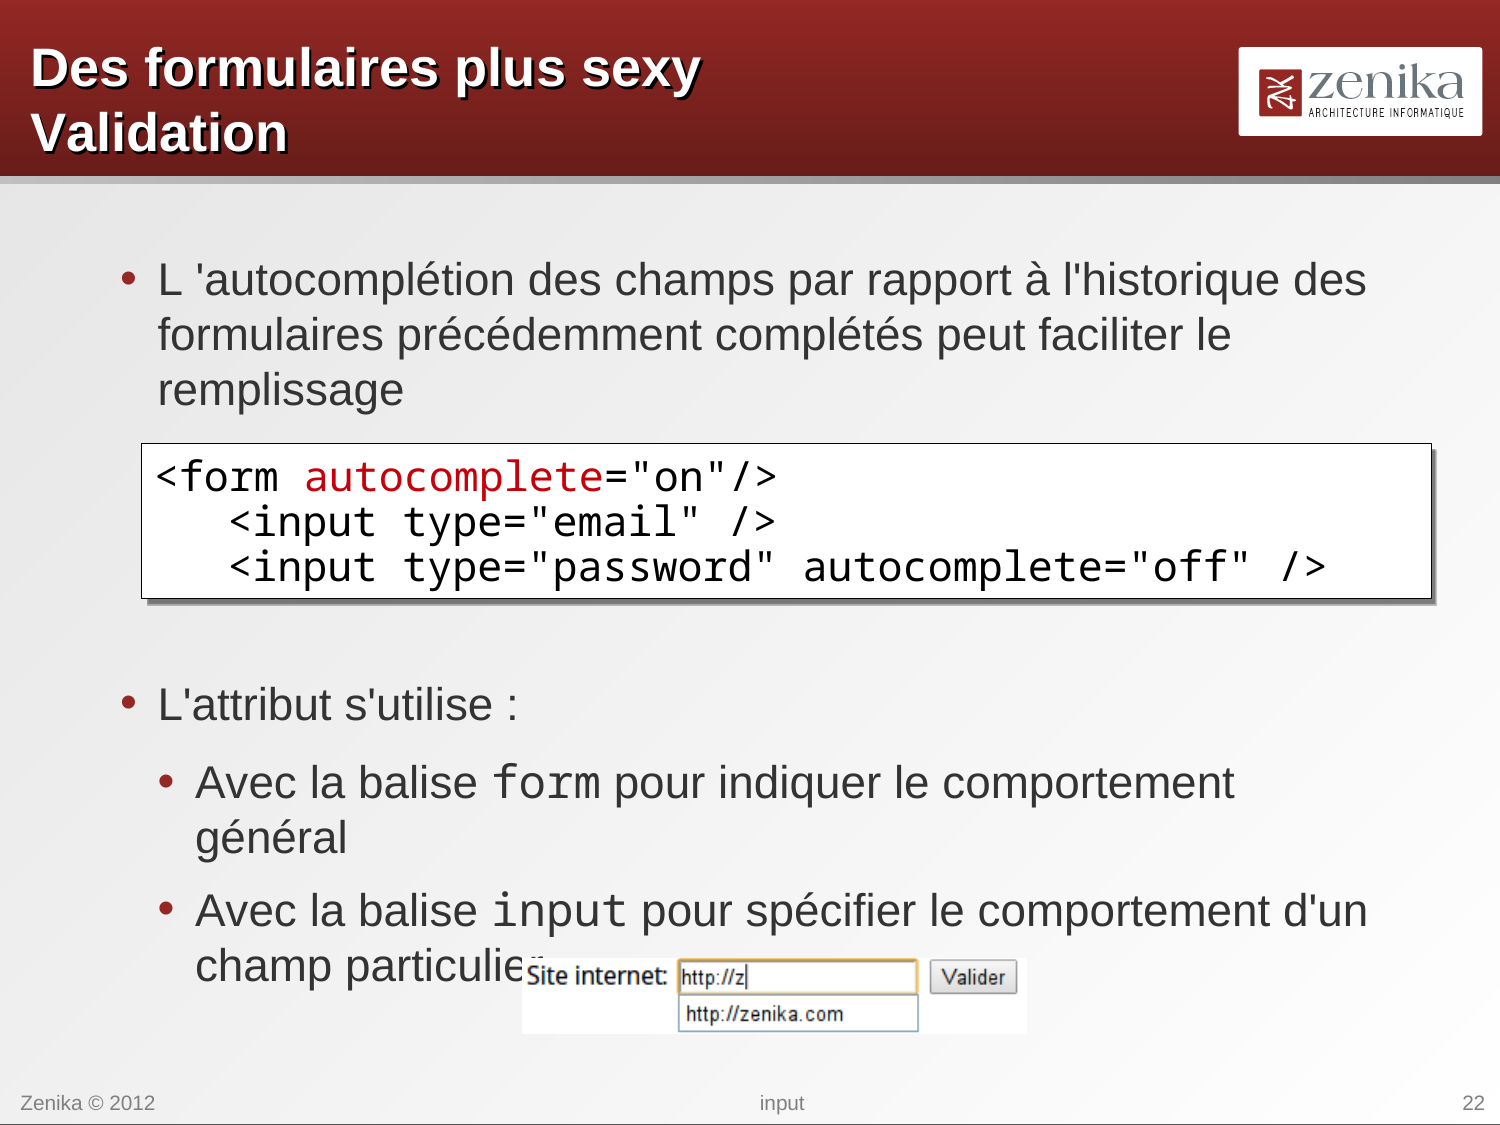

# Des formulaires plus sexy Validation
L 'autocomplétion des champs par rapport à l'historique des formulaires précédemment complétés peut faciliter le remplissage
L'attribut s'utilise :
Avec la balise form pour indiquer le comportement général
Avec la balise input pour spécifier le comportement d'un champ particulier
<form autocomplete="on"/>
	<input type="email" />
	<input type="password" autocomplete="off" />